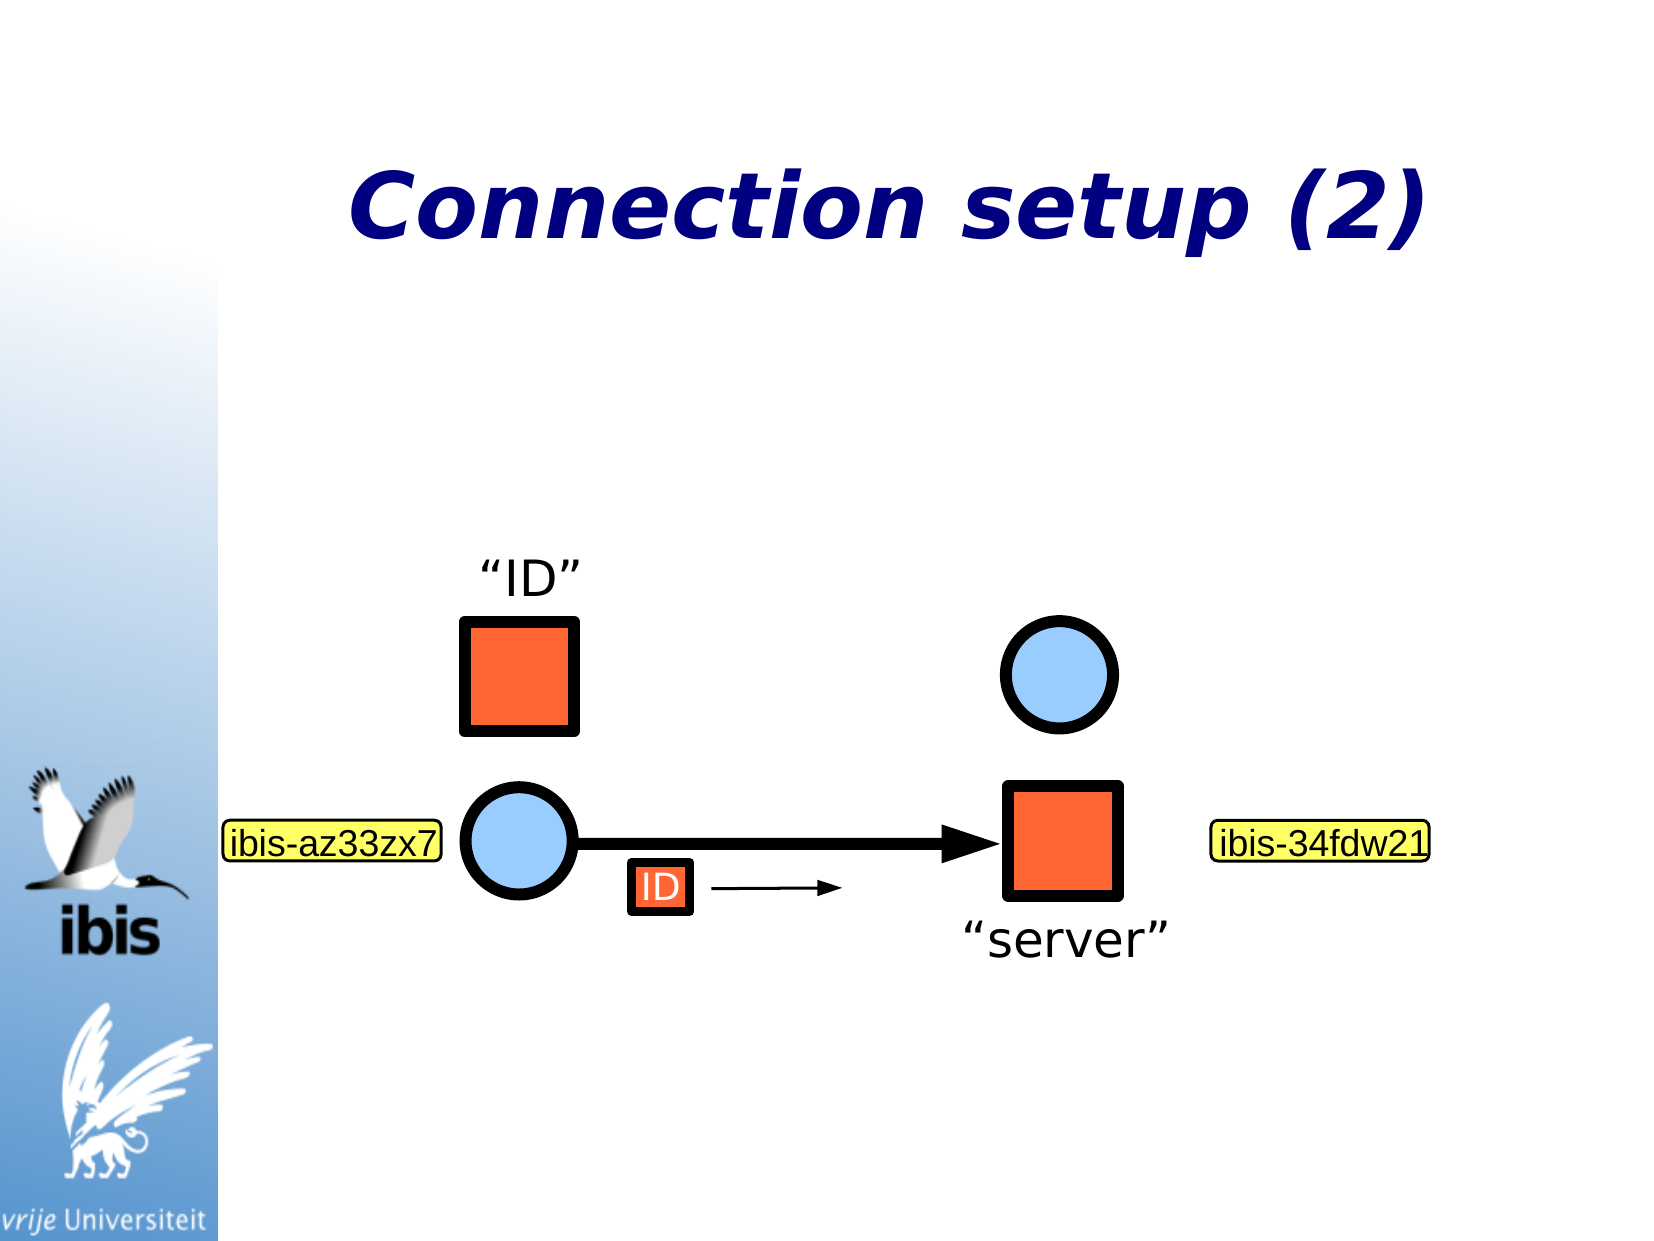

# Connection setup (2)
“ID”
ibis-az33zx7
ibis-34fdw21
ID
“server”